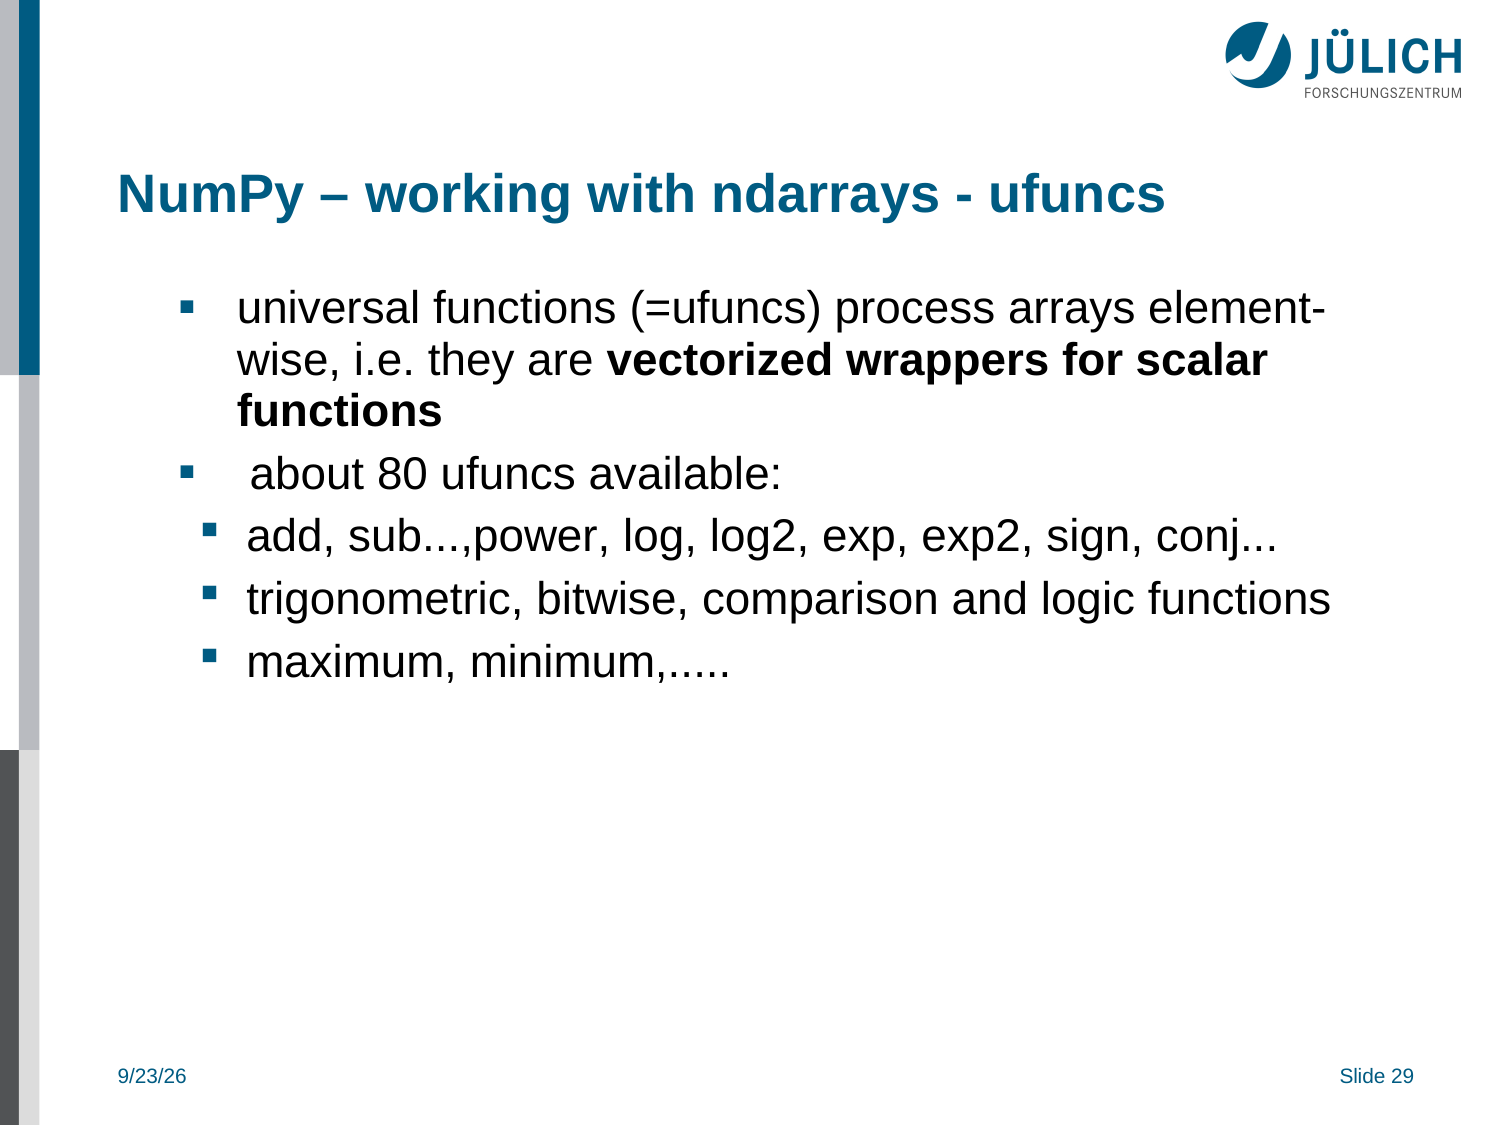

# NumPy – working with ndarrays - ufuncs
universal functions (=ufuncs) process arrays element-wise, i.e. they are vectorized wrappers for scalar functions
 about 80 ufuncs available:
add, sub...,power, log, log2, exp, exp2, sign, conj...
trigonometric, bitwise, comparison and logic functions
maximum, minimum,.....